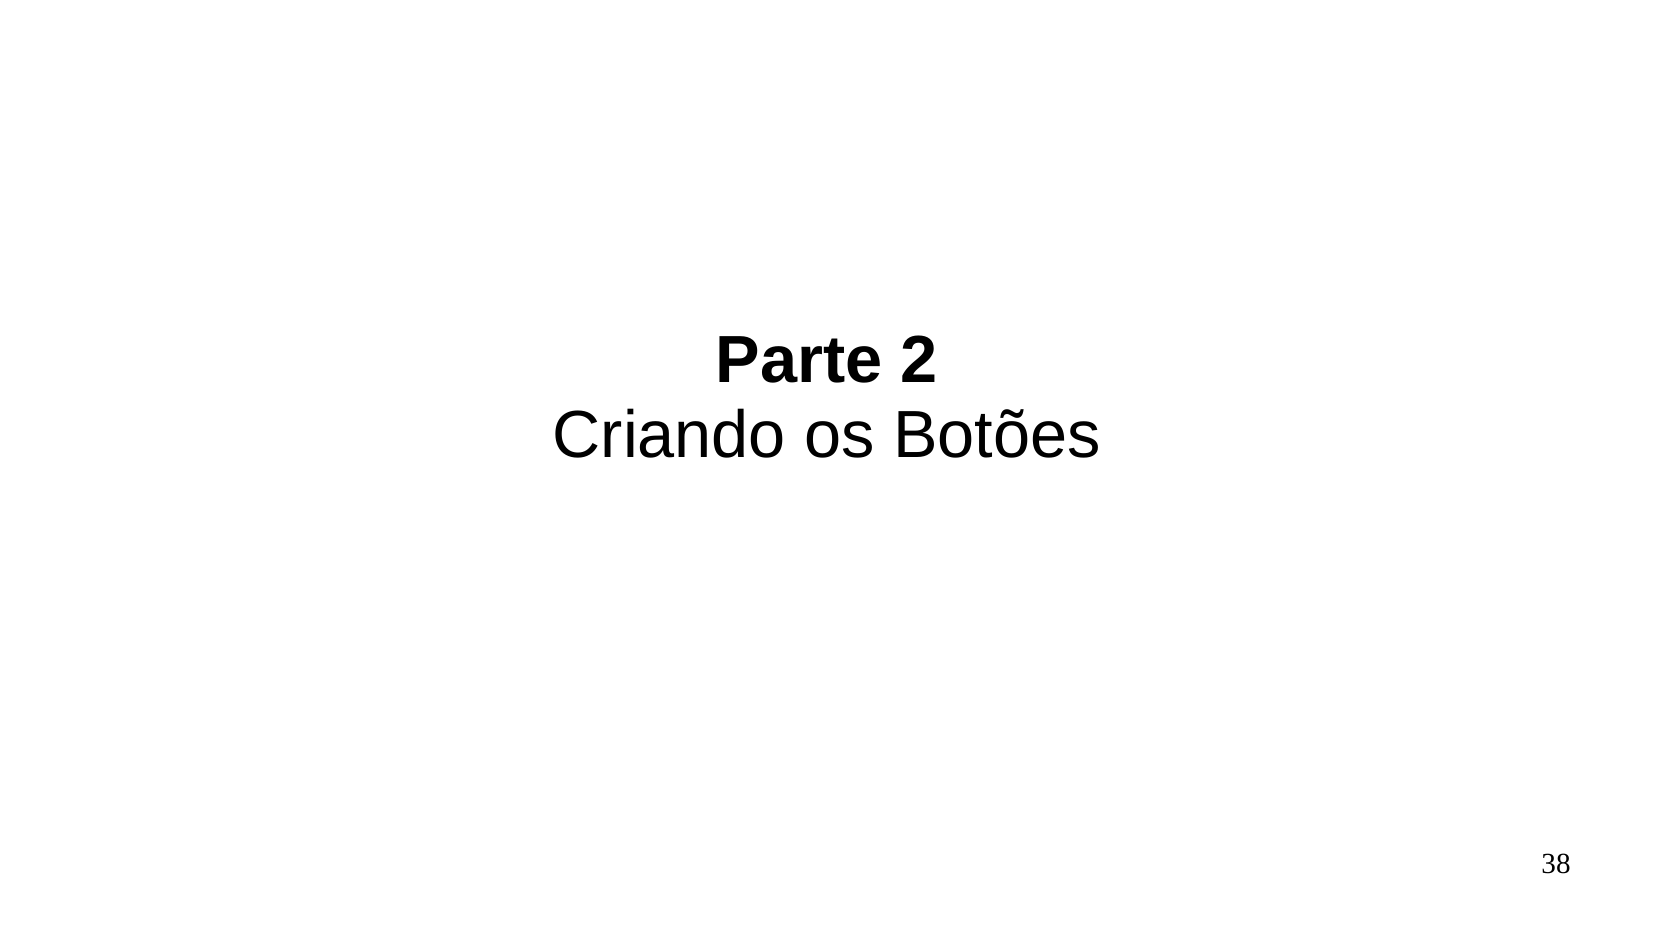

# Parte 2
Criando os Botões
38